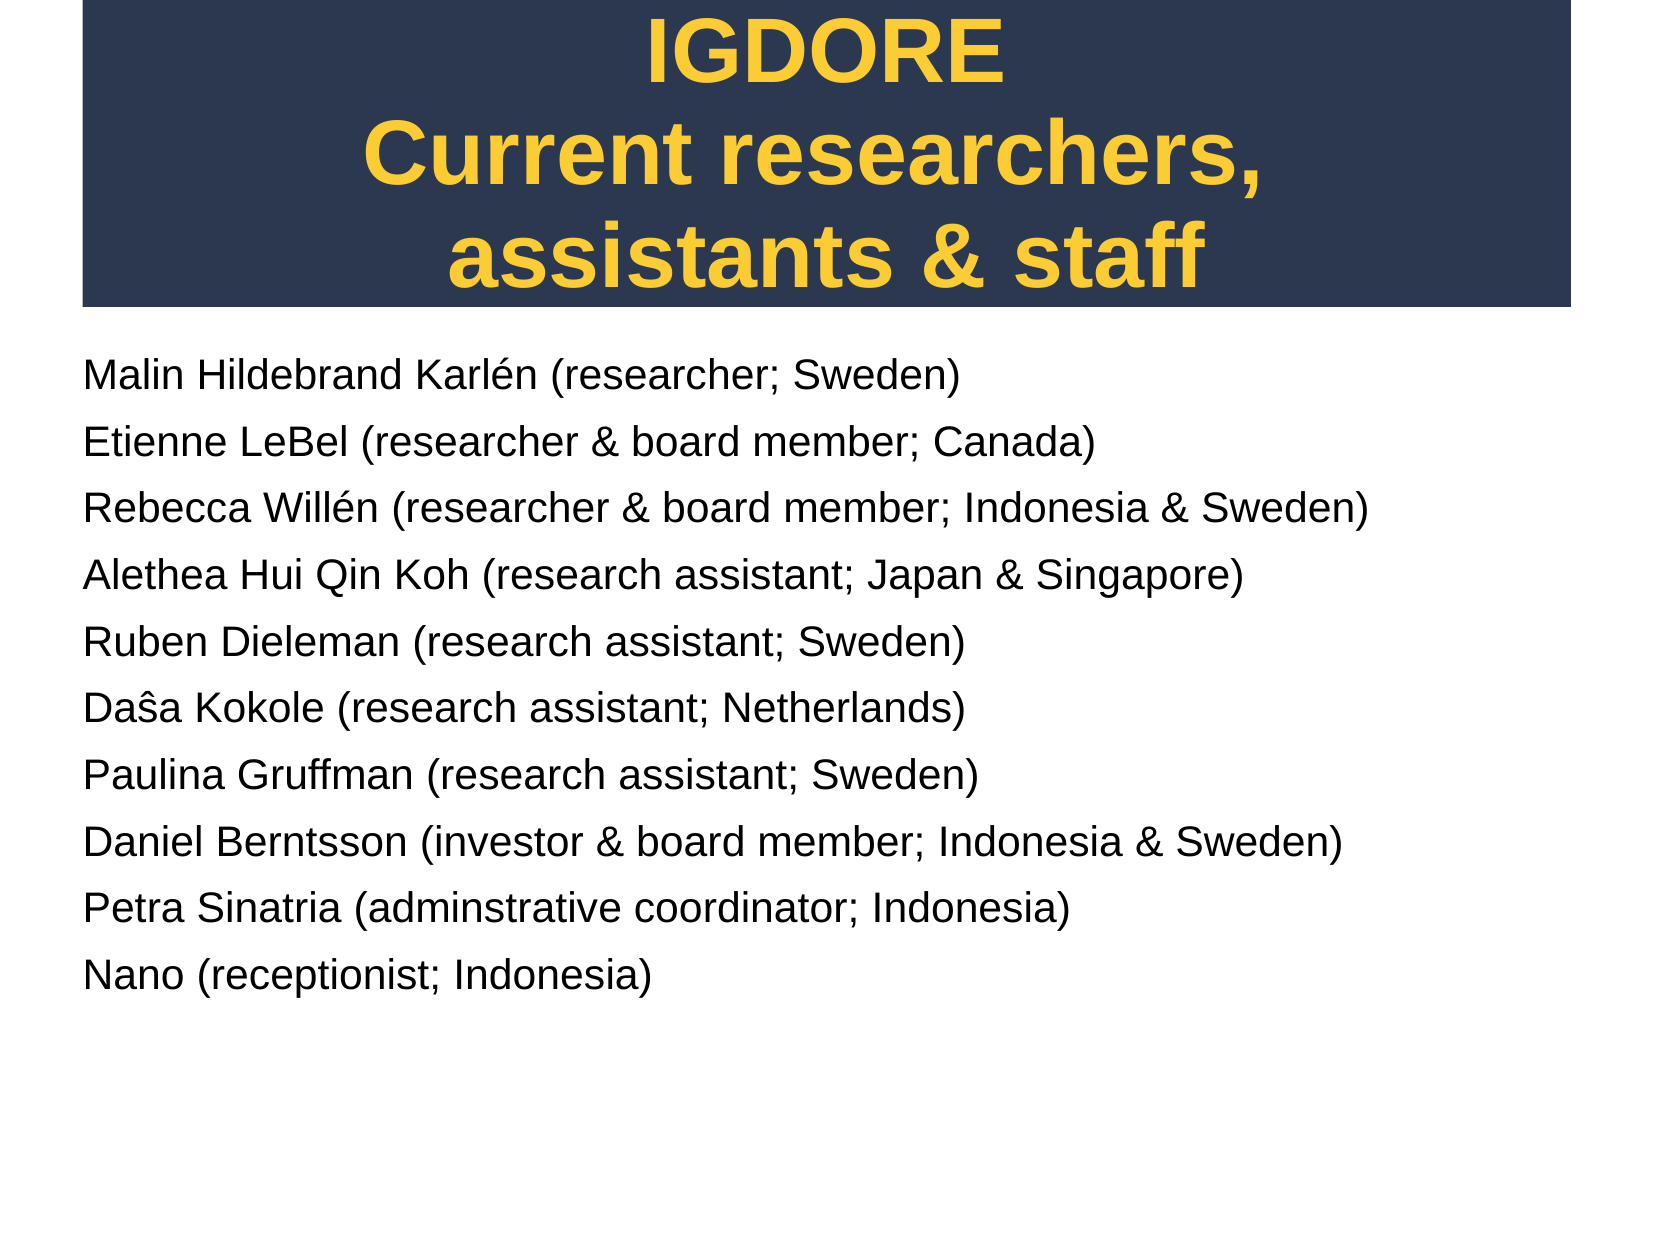

# IGDORE Current researchers, assistants & staff
Malin Hildebrand Karlén (researcher; Sweden)
Etienne LeBel (researcher & board member; Canada)
Rebecca Willén (researcher & board member; Indonesia & Sweden)
Alethea Hui Qin Koh (research assistant; Japan & Singapore)
Ruben Dieleman (research assistant; Sweden)
Daŝa Kokole (research assistant; Netherlands)
Paulina Gruffman (research assistant; Sweden)
Daniel Berntsson (investor & board member; Indonesia & Sweden)
Petra Sinatria (adminstrative coordinator; Indonesia)
Nano (receptionist; Indonesia)